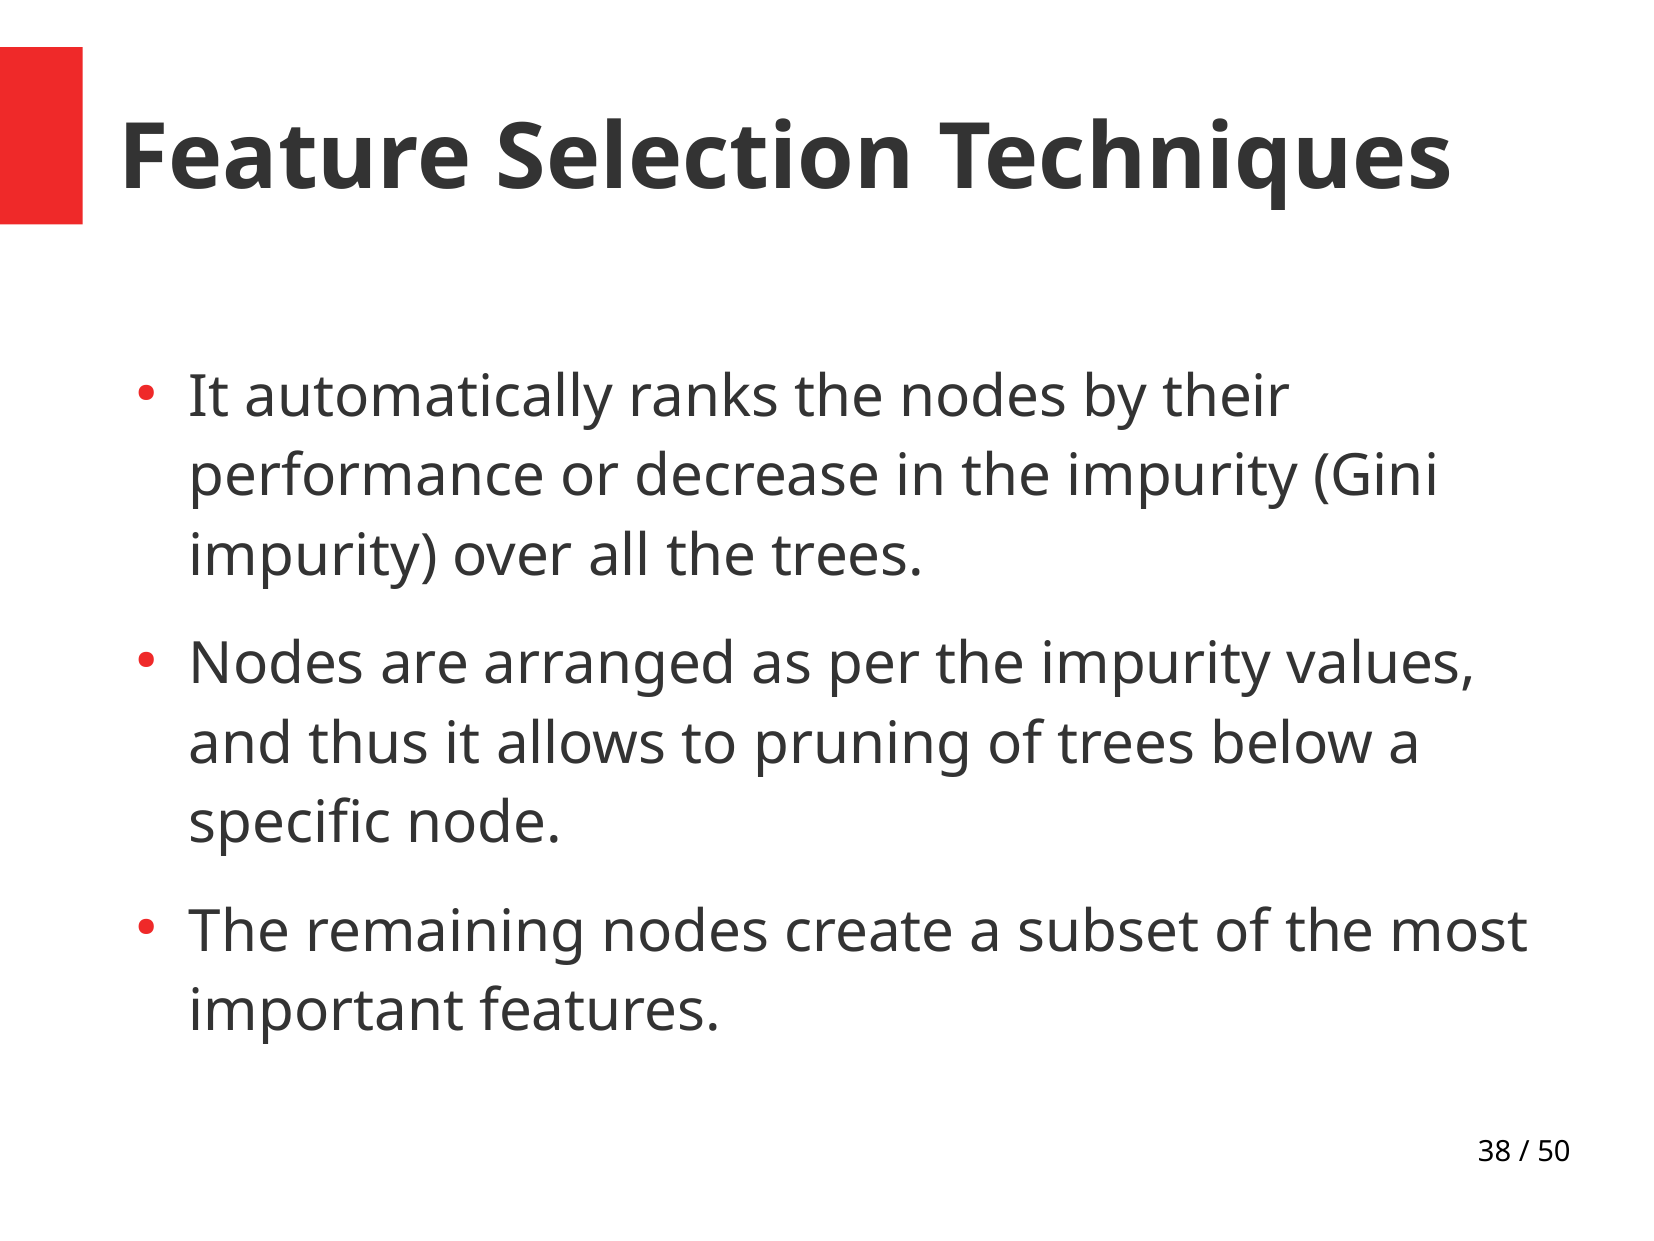

# Feature Selection Techniques
It automatically ranks the nodes by their performance or decrease in the impurity (Gini impurity) over all the trees.
Nodes are arranged as per the impurity values, and thus it allows to pruning of trees below a specific node.
The remaining nodes create a subset of the most important features.
38